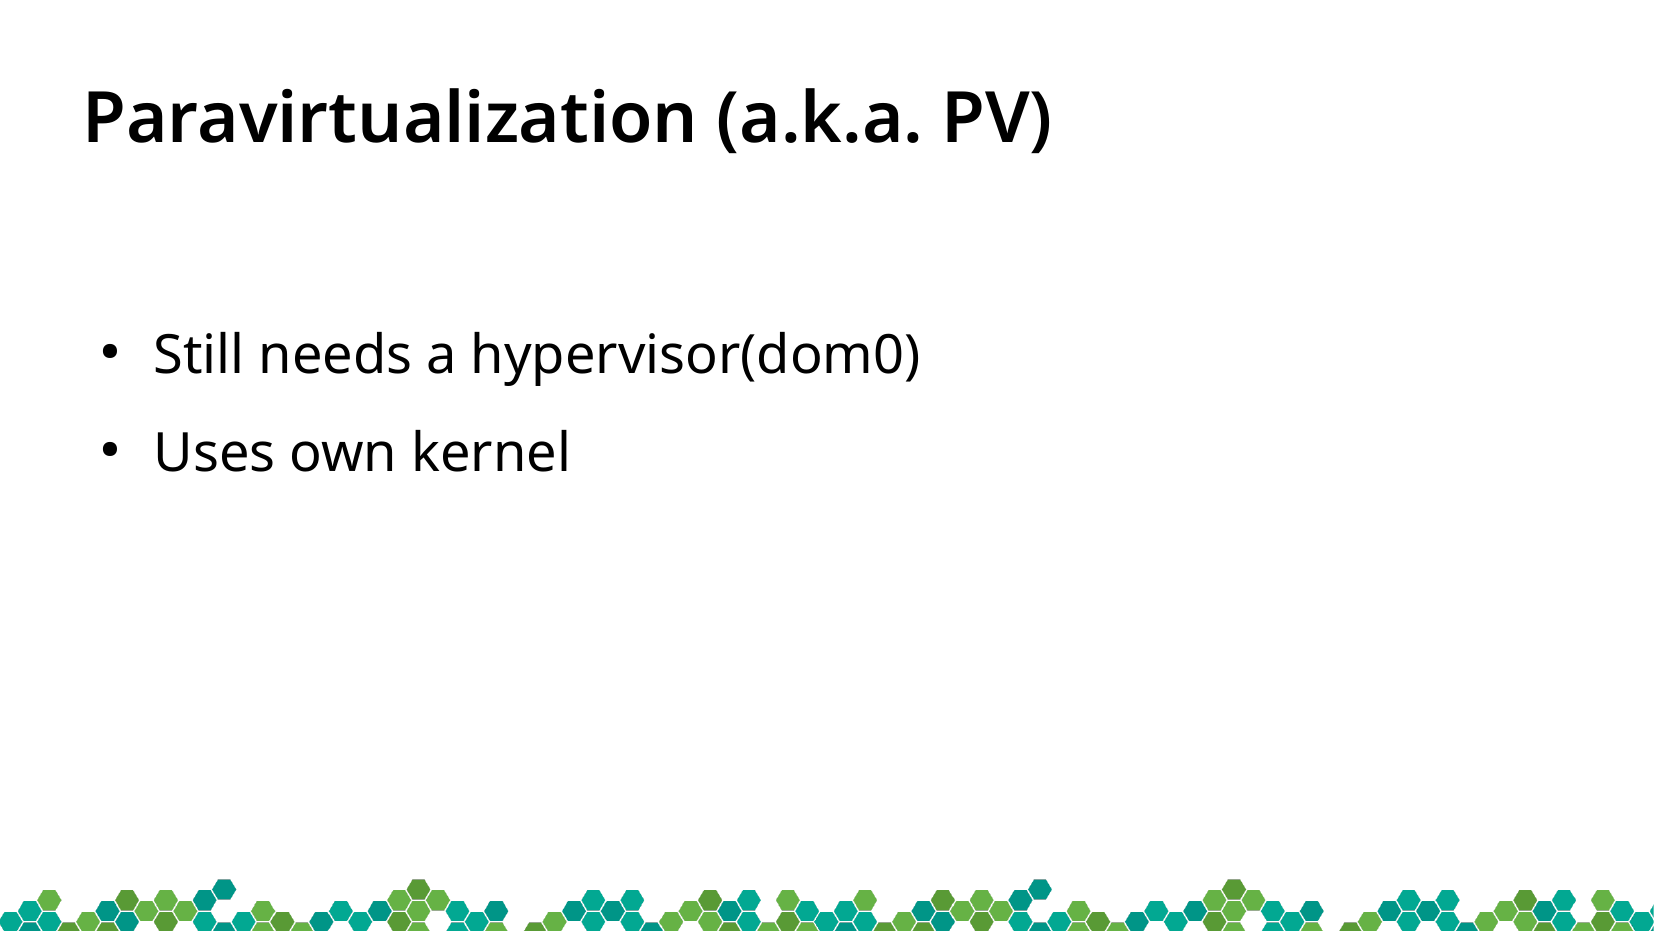

# Paravirtualization (a.k.a. PV)
Still needs a hypervisor(dom0)
Uses own kernel